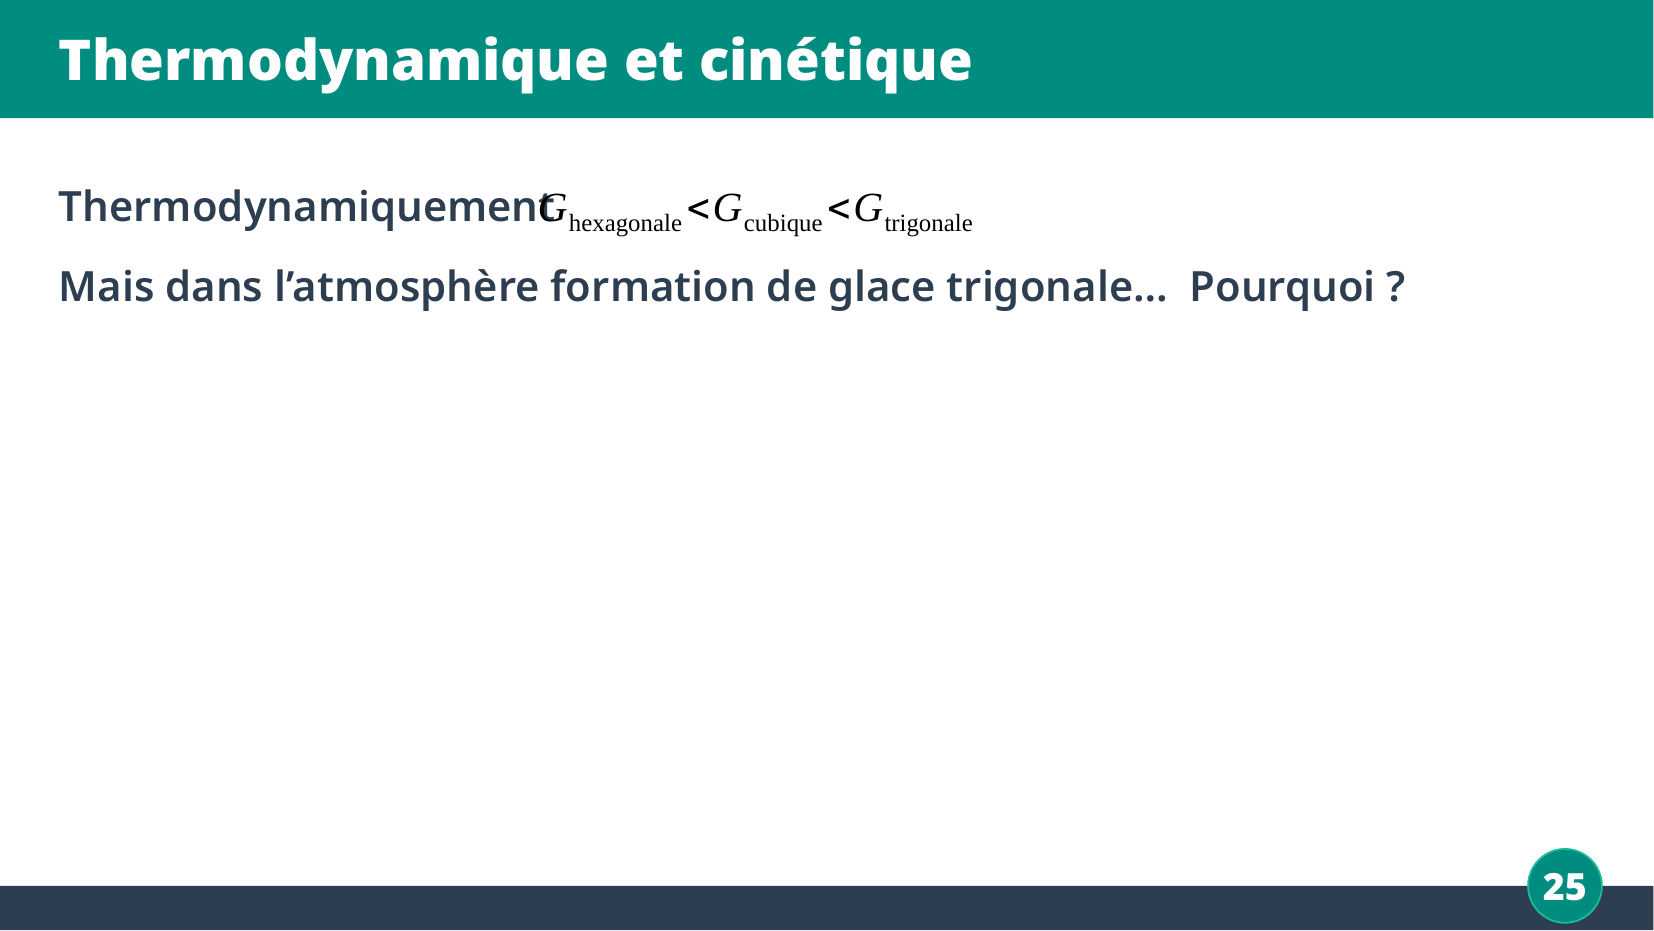

# Thermodynamique et cinétique
Thermodynamiquement
Mais dans l’atmosphère formation de glace trigonale… Pourquoi ?